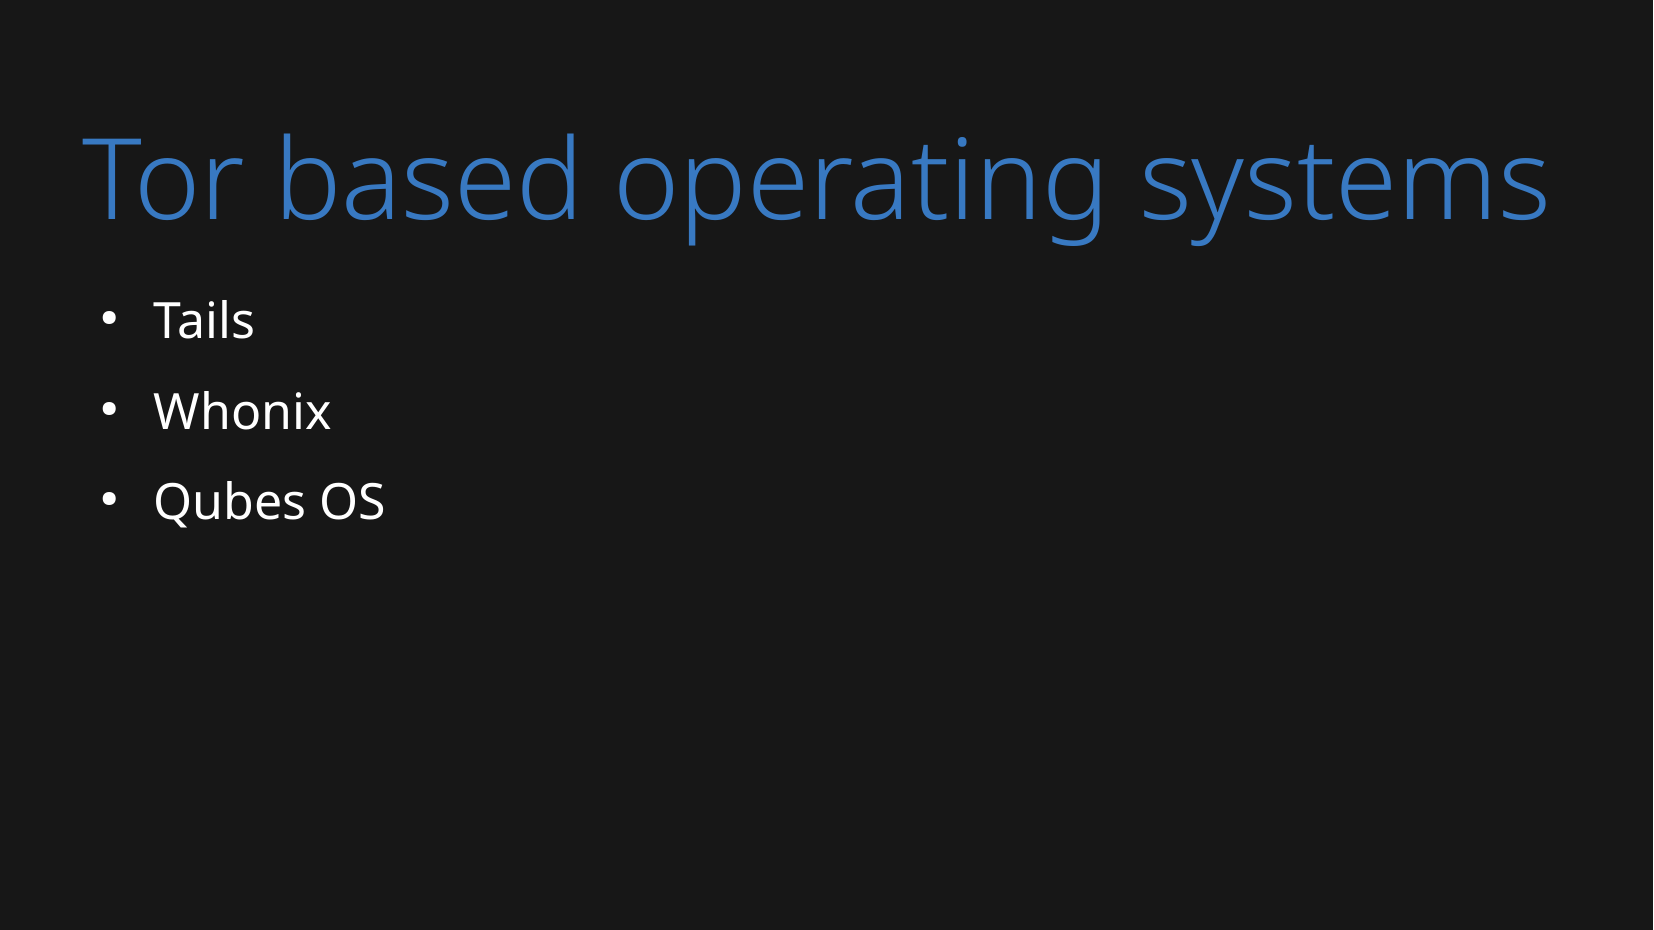

# Tor based operating systems
Tails
Whonix
Qubes OS